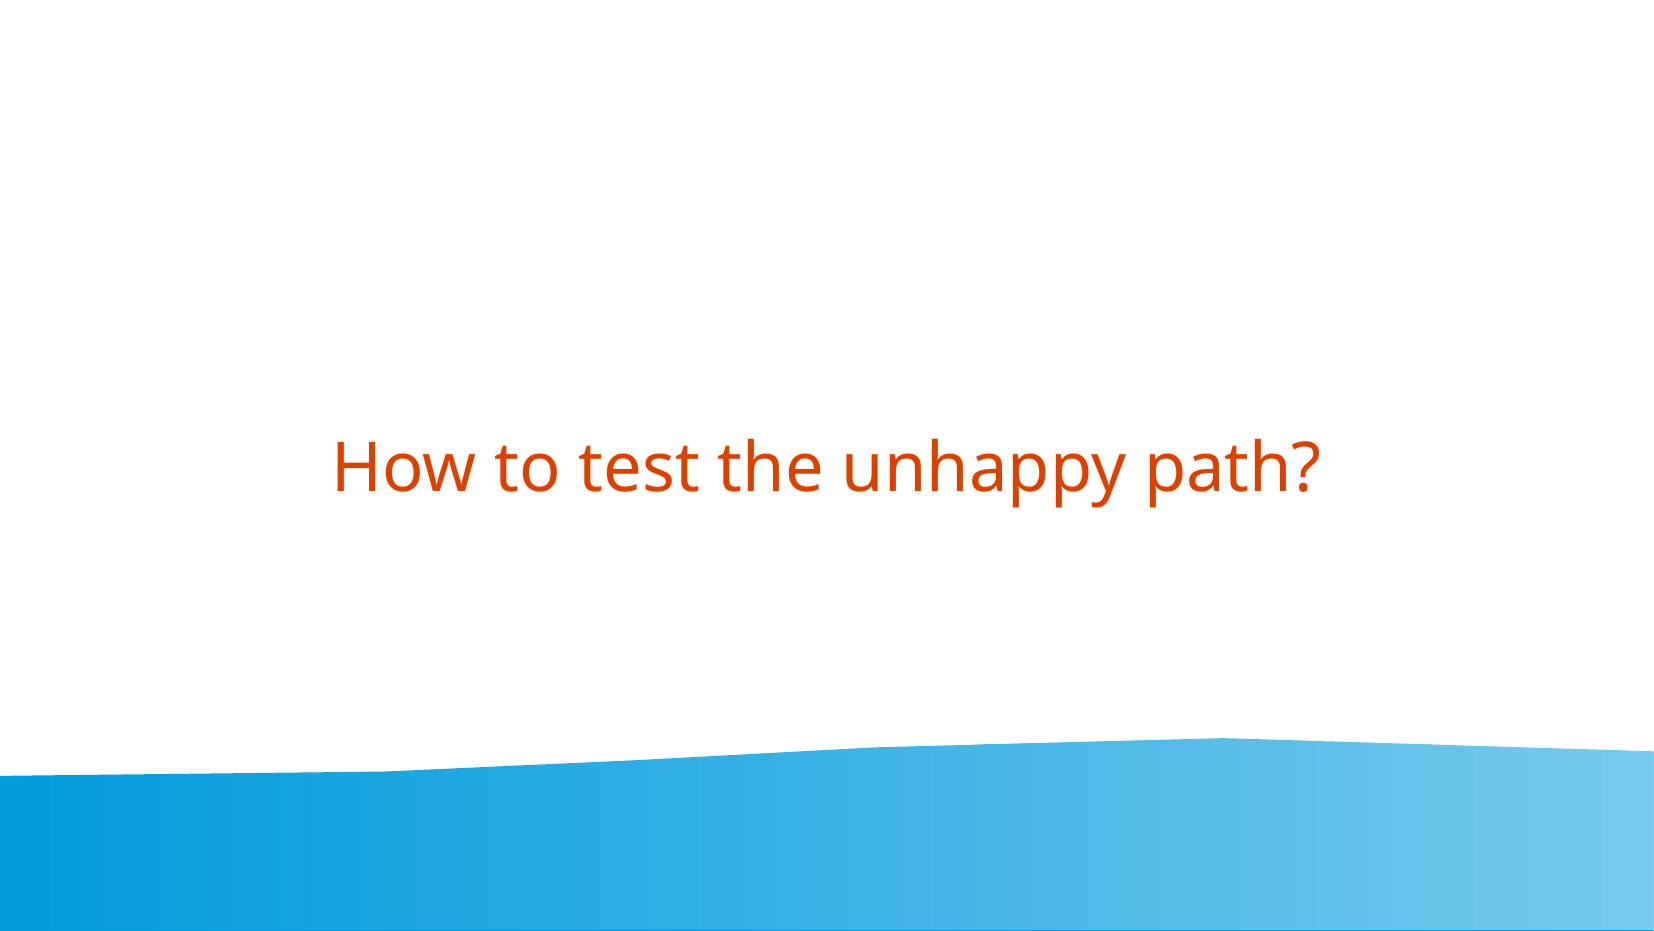

# How to test the unhappy path?